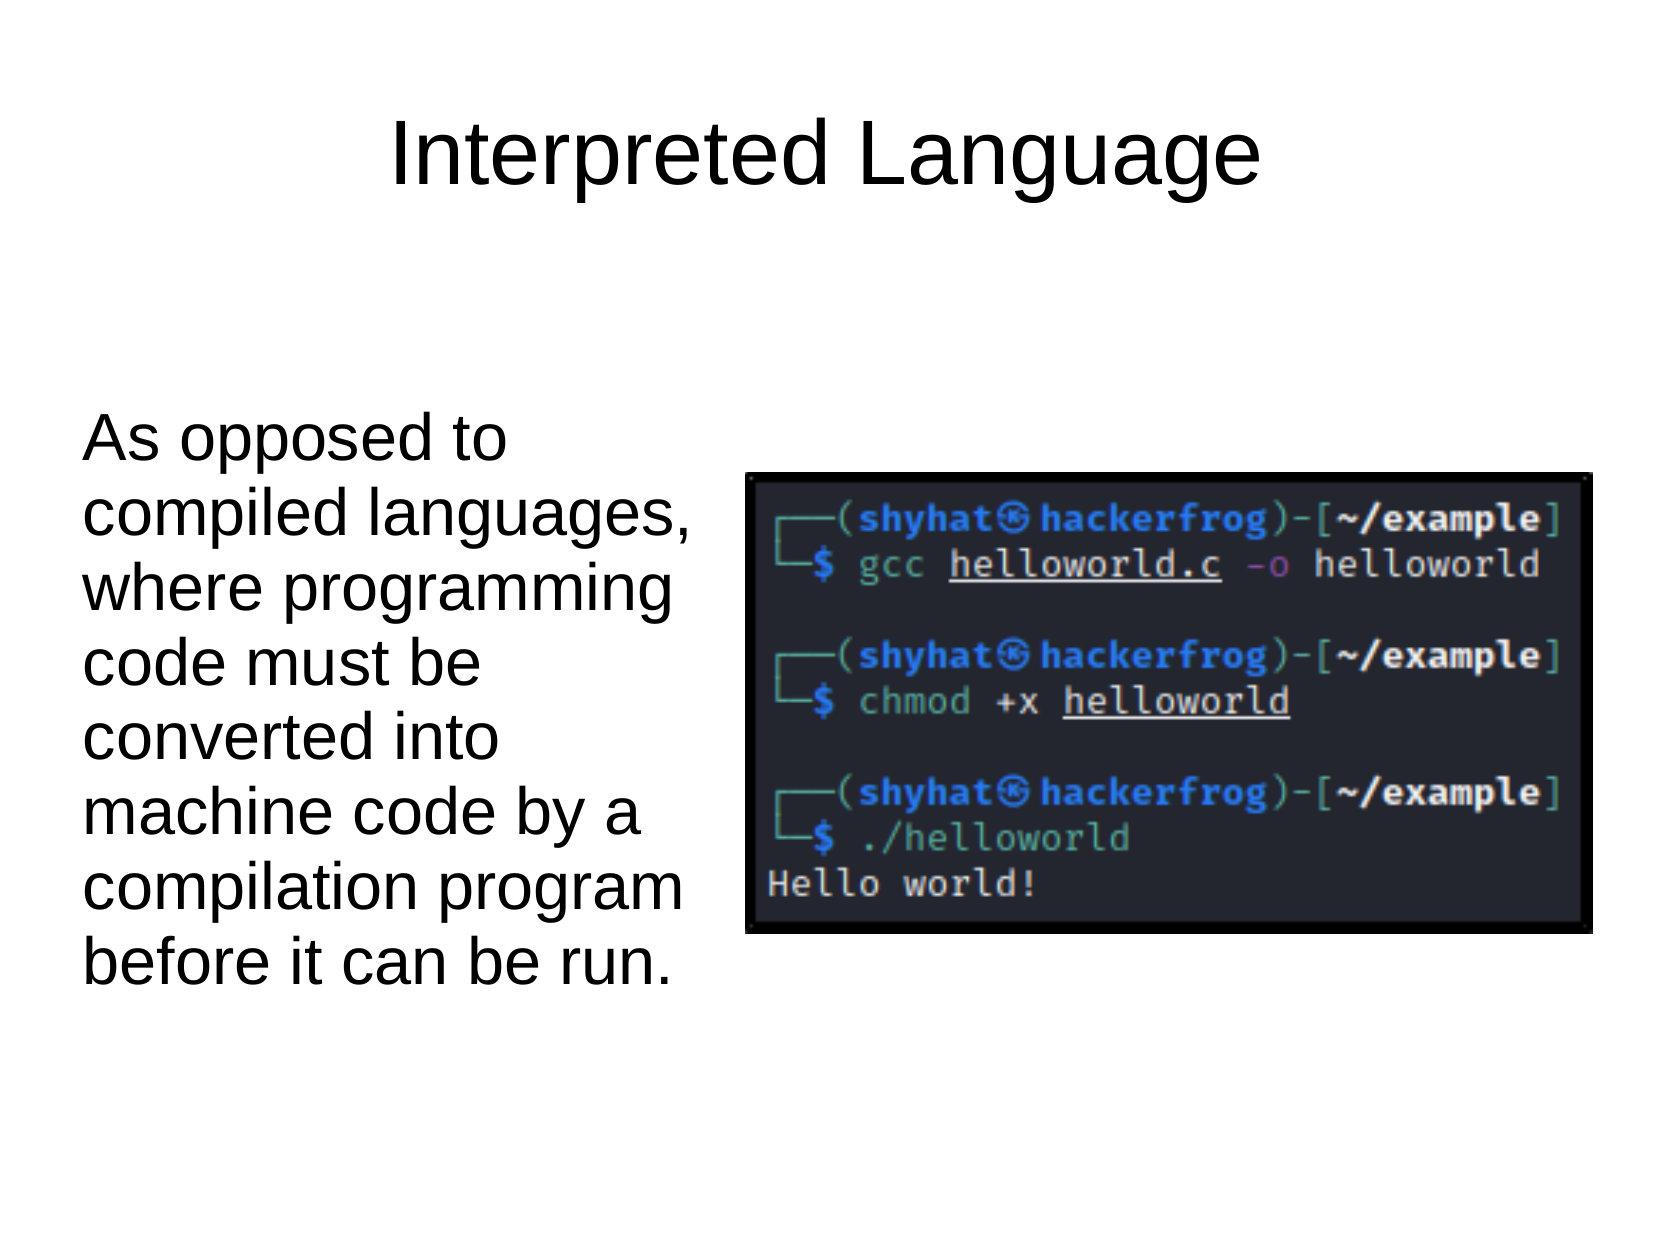

# Interpreted Language
As opposed to
compiled languages,
where programming
code must be
converted into
machine code by a
compilation program
before it can be run.